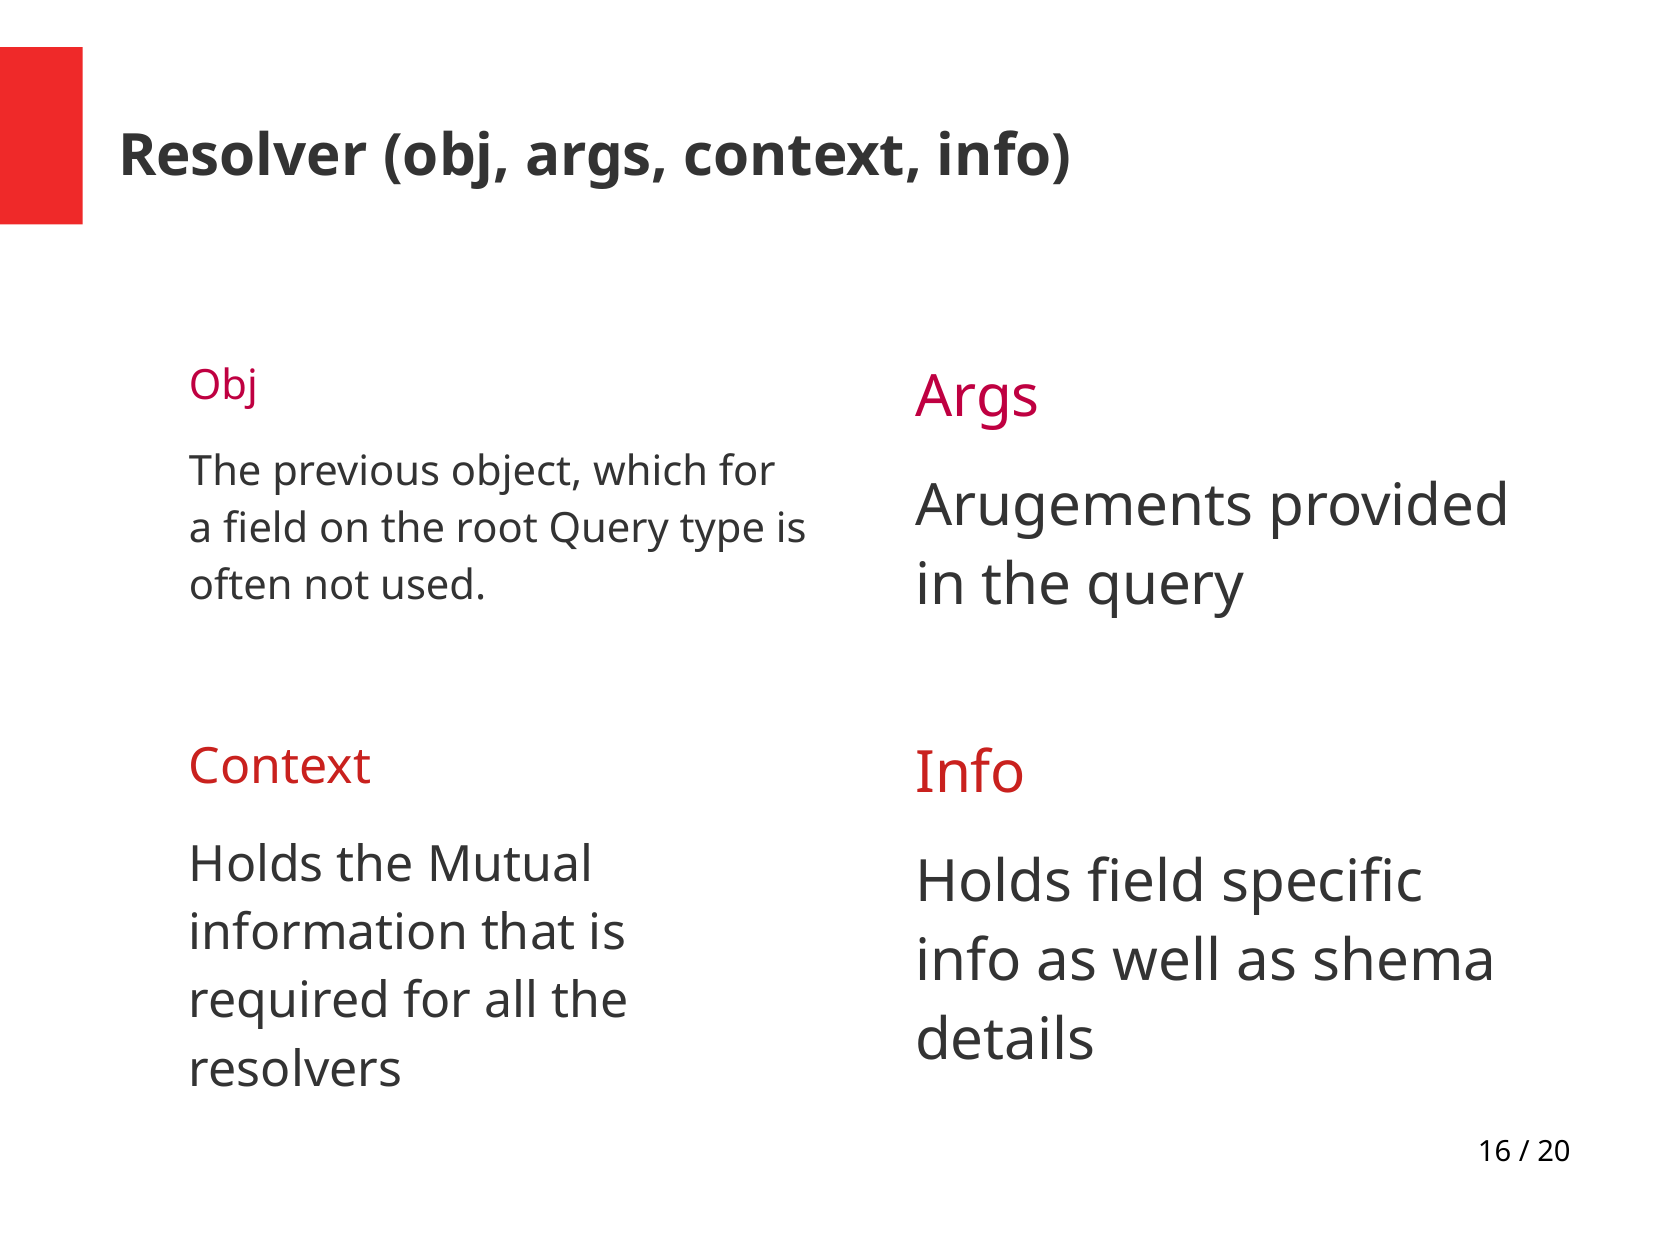

# Resolver (obj, args, context, info)
Obj
The previous object, which for a field on the root Query type is often not used.
Args
Arugements provided in the query
Context
Holds the Mutual information that is required for all the resolvers
Info
Holds field specific info as well as shema details
16